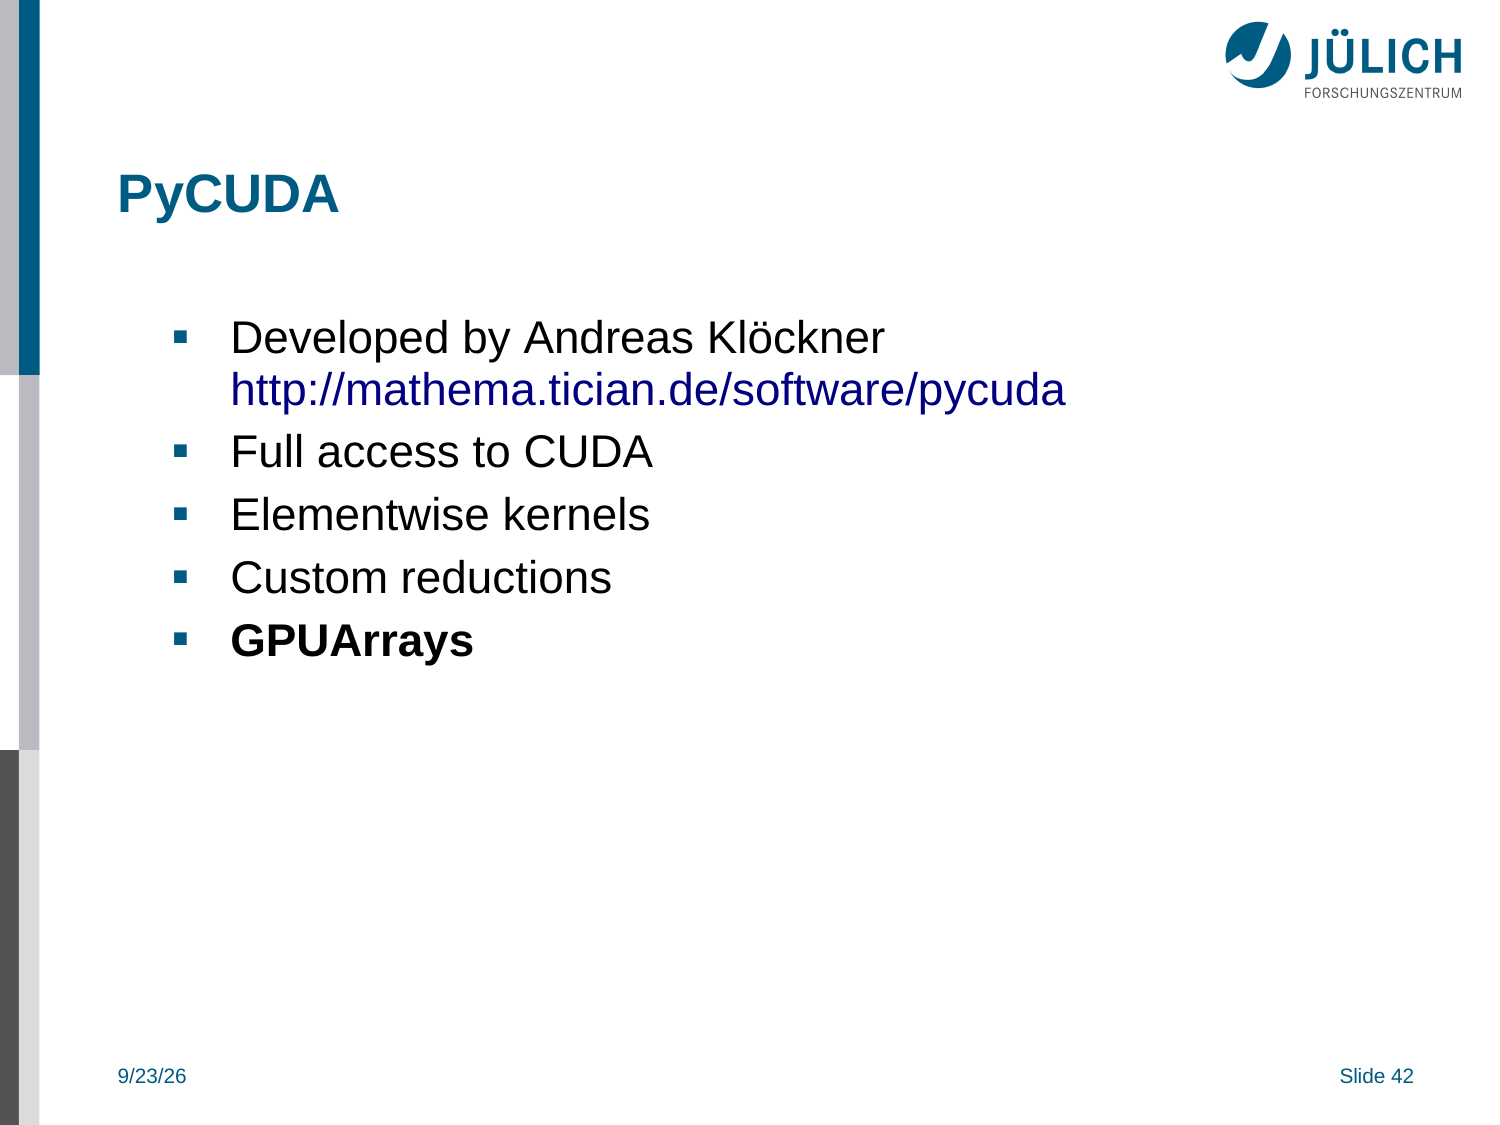

# PyCUDA
Developed by Andreas Klöckner http://mathema.tician.de/software/pycuda
Full access to CUDA
Elementwise kernels
Custom reductions
GPUArrays